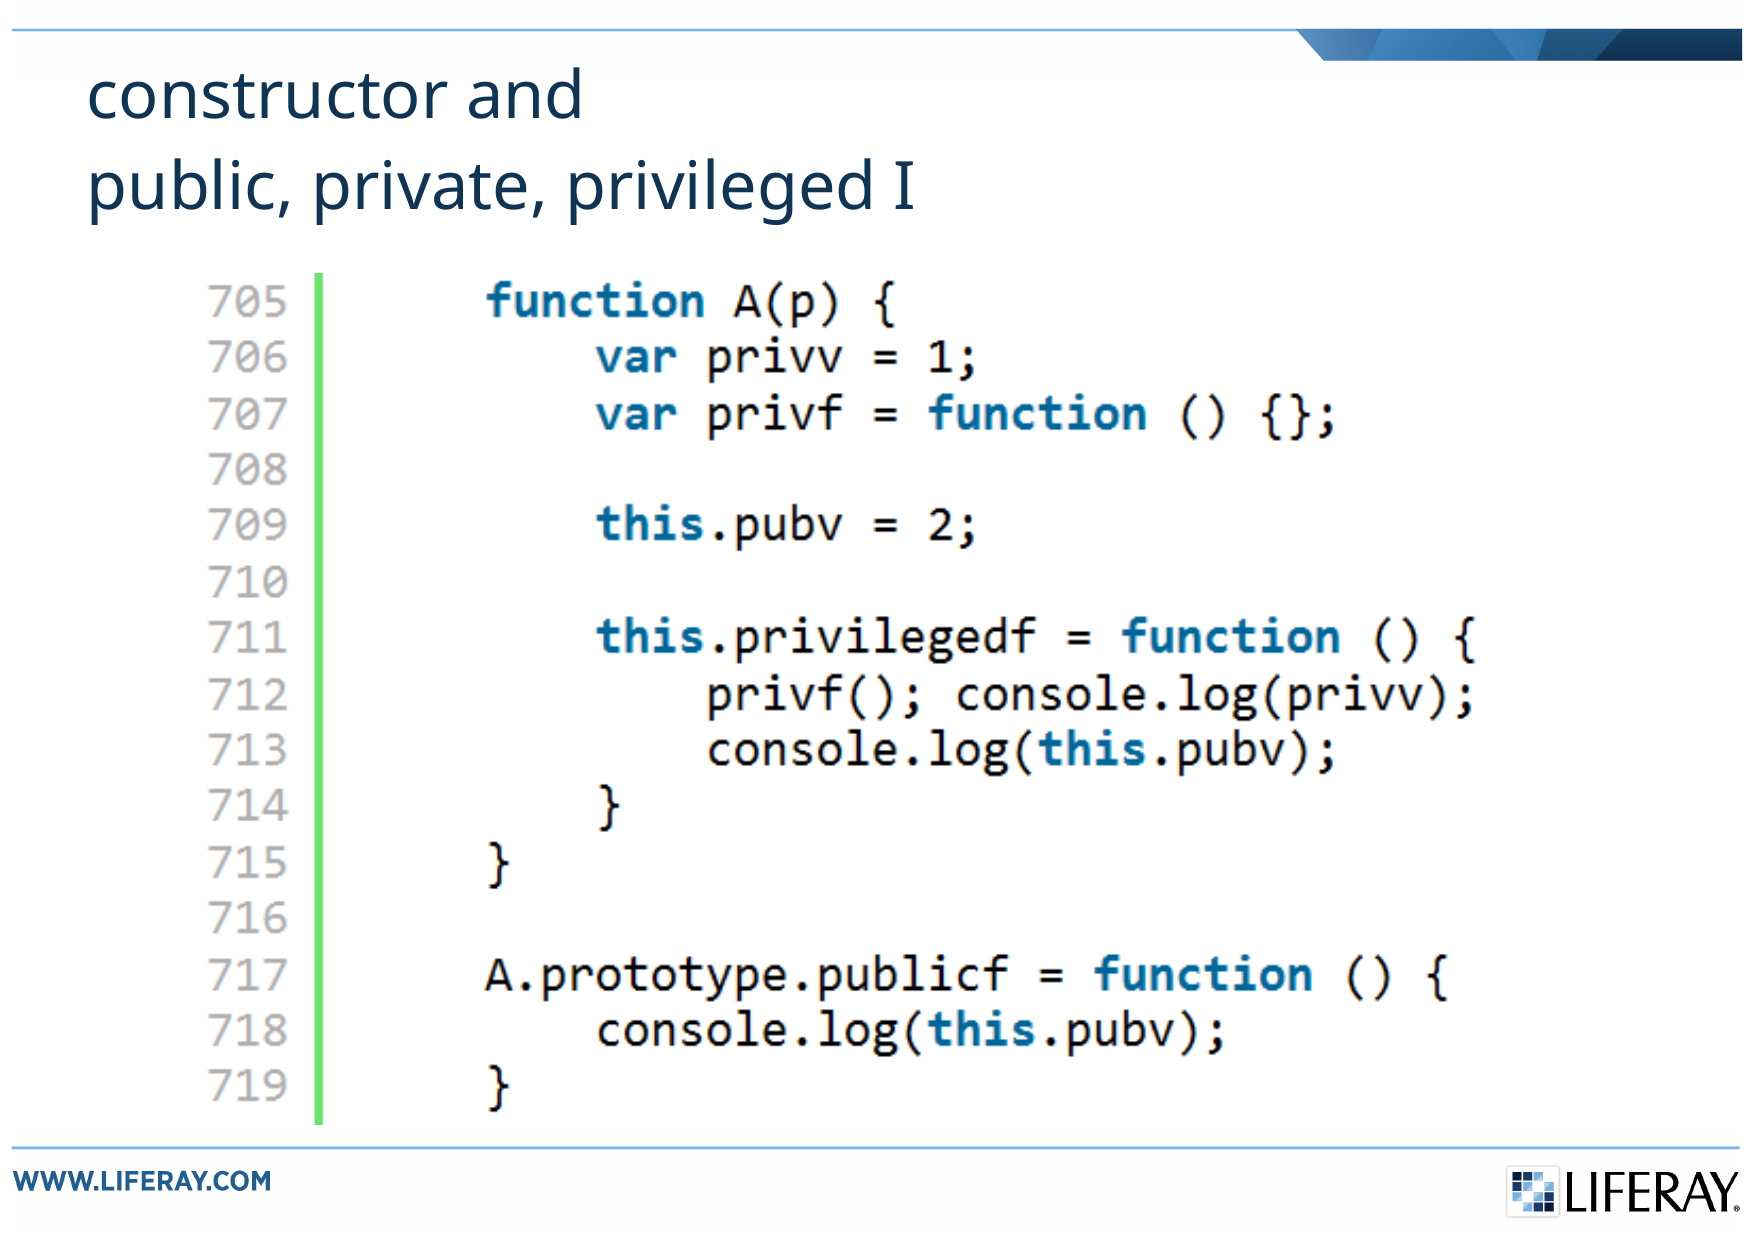

# constructor and public, private, privileged I